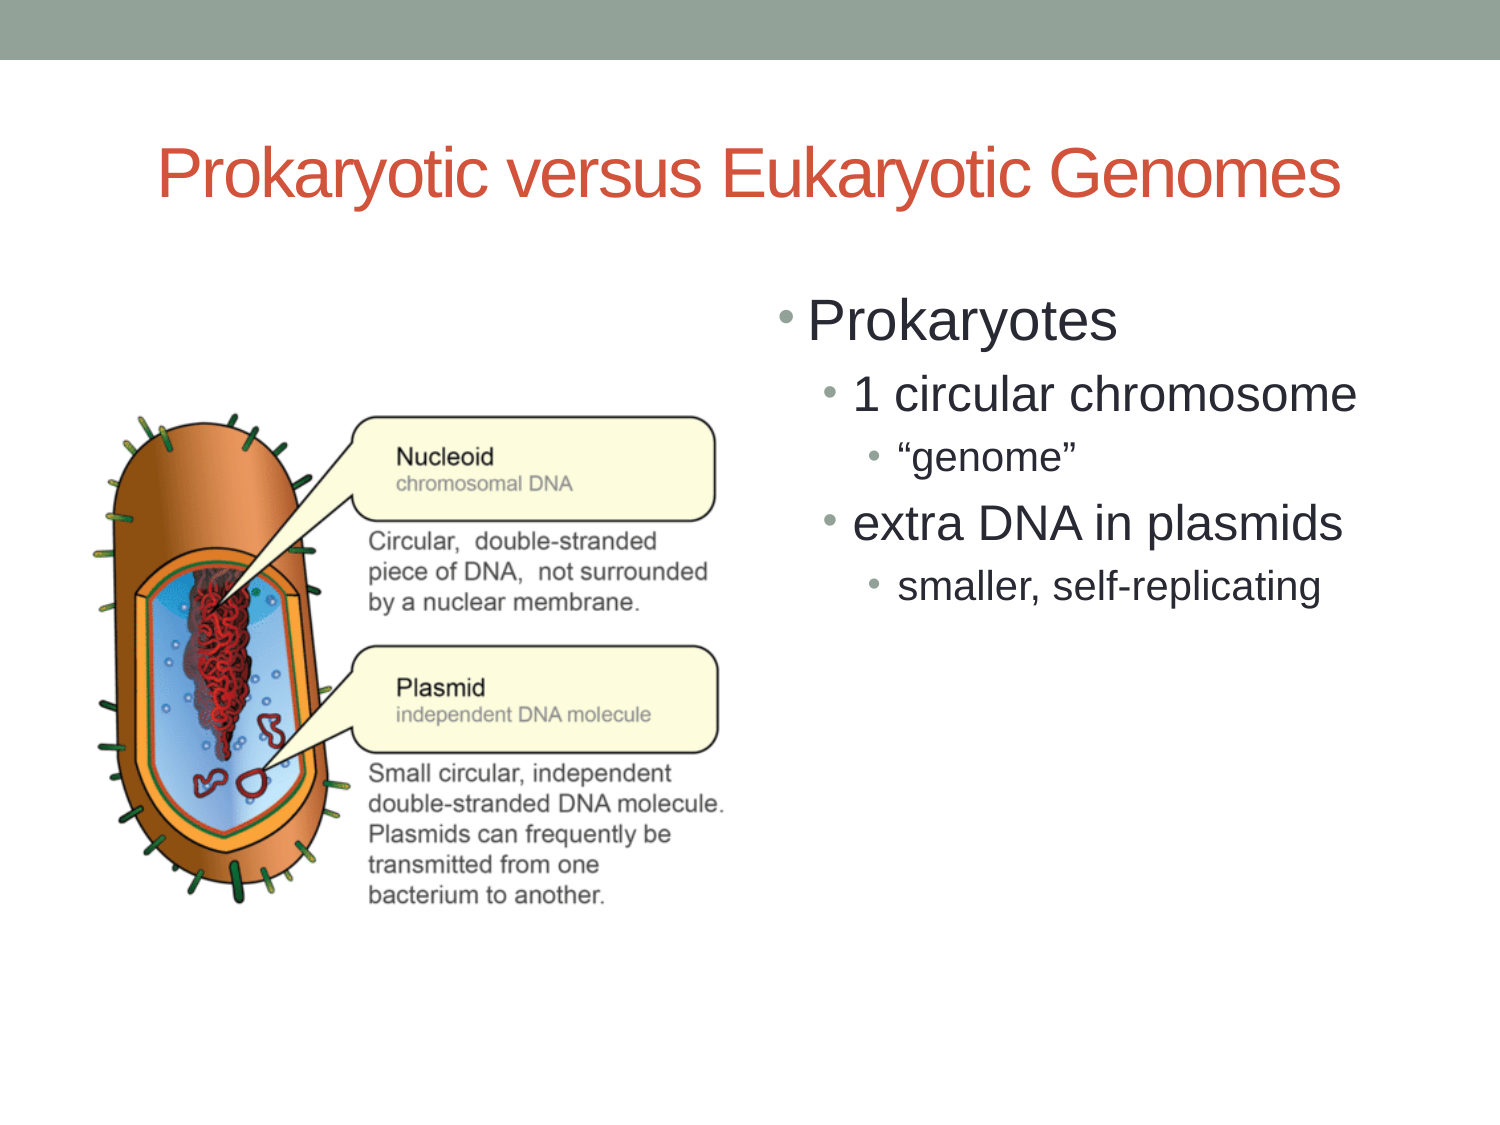

# Prokaryotic versus Eukaryotic Genomes
Prokaryotes
1 circular chromosome
“genome”
extra DNA in plasmids
smaller, self-replicating